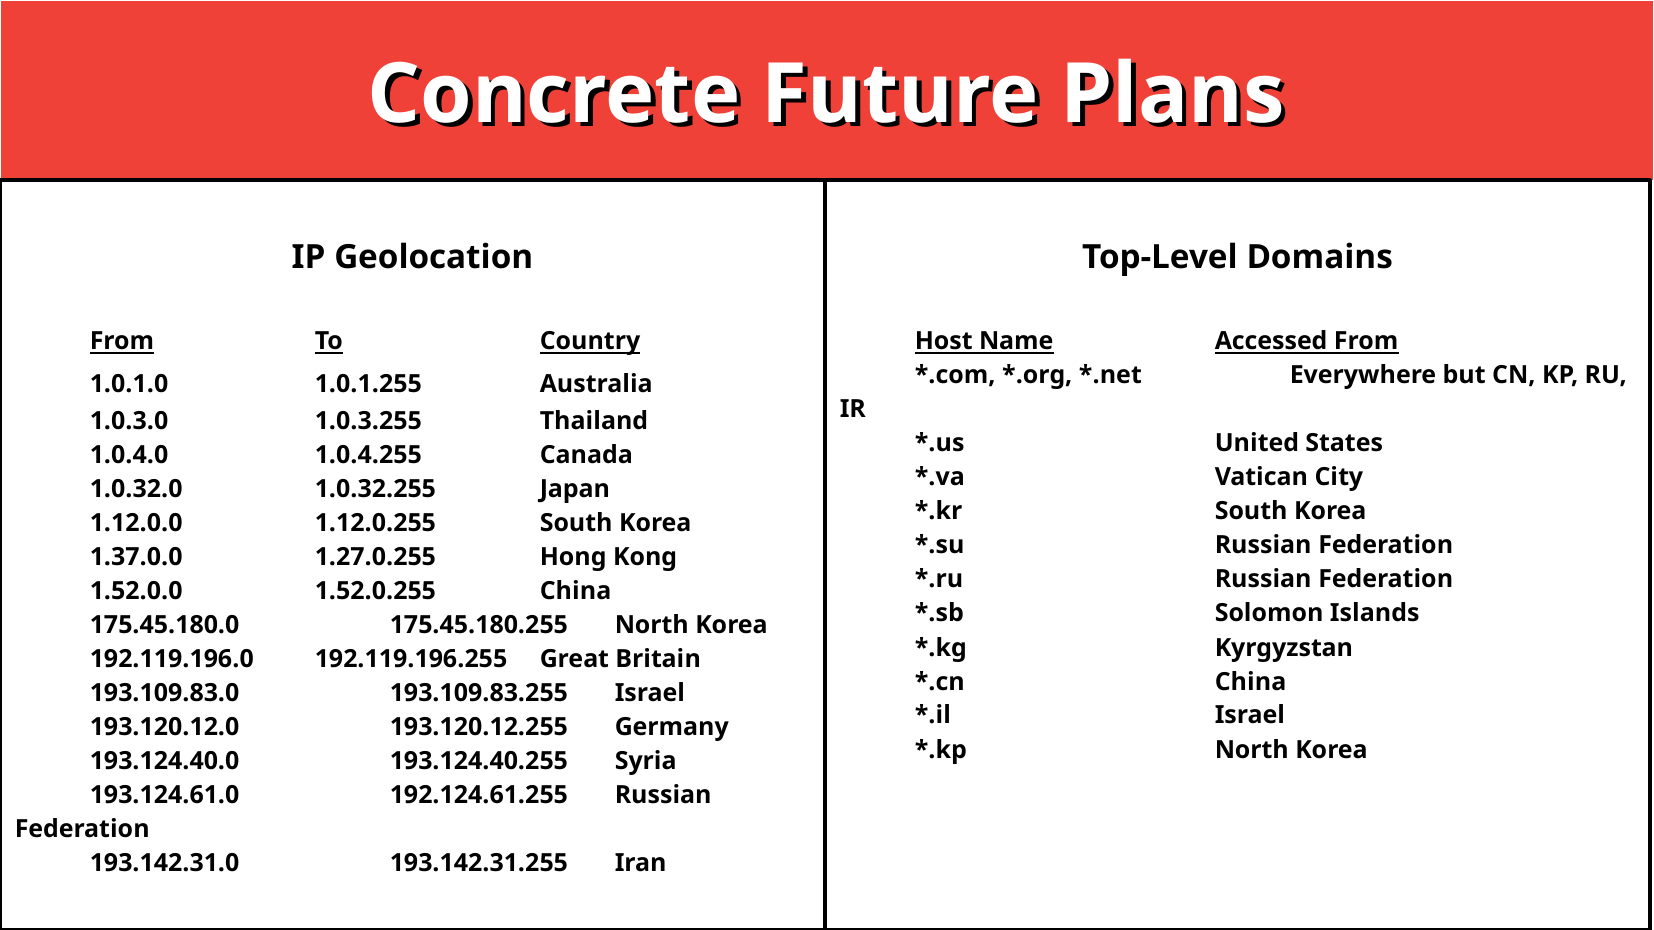

Concrete Future Plans
IP Geolocation
	From			To			Country
	1.0.1.0		1.0.1.255		Australia
	1.0.3.0		1.0.3.255		Thailand
	1.0.4.0		1.0.4.255		Canada
	1.0.32.0		1.0.32.255		Japan
	1.12.0.0		1.12.0.255		South Korea
	1.37.0.0		1.27.0.255		Hong Kong
	1.52.0.0		1.52.0.255		China
	175.45.180.0		175.45.180.255	North Korea
	192.119.196.0	192.119.196.255	Great Britain
	193.109.83.0		193.109.83.255	Israel
	193.120.12.0		193.120.12.255	Germany
	193.124.40.0		193.124.40.255	Syria
	193.124.61.0		192.124.61.255	Russian Federation
	193.142.31.0		193.142.31.255	Iran
Top-Level Domains
	Host Name			Accessed From
	*.com, *.org, *.net		Everywhere but CN, KP, RU, IR
	*.us				United States
	*.va				Vatican City
	*.kr				South Korea
	*.su				Russian Federation
	*.ru				Russian Federation
	*.sb				Solomon Islands
	*.kg				Kyrgyzstan
	*.cn				China
	*.il				Israel
	*.kp				North Korea
#